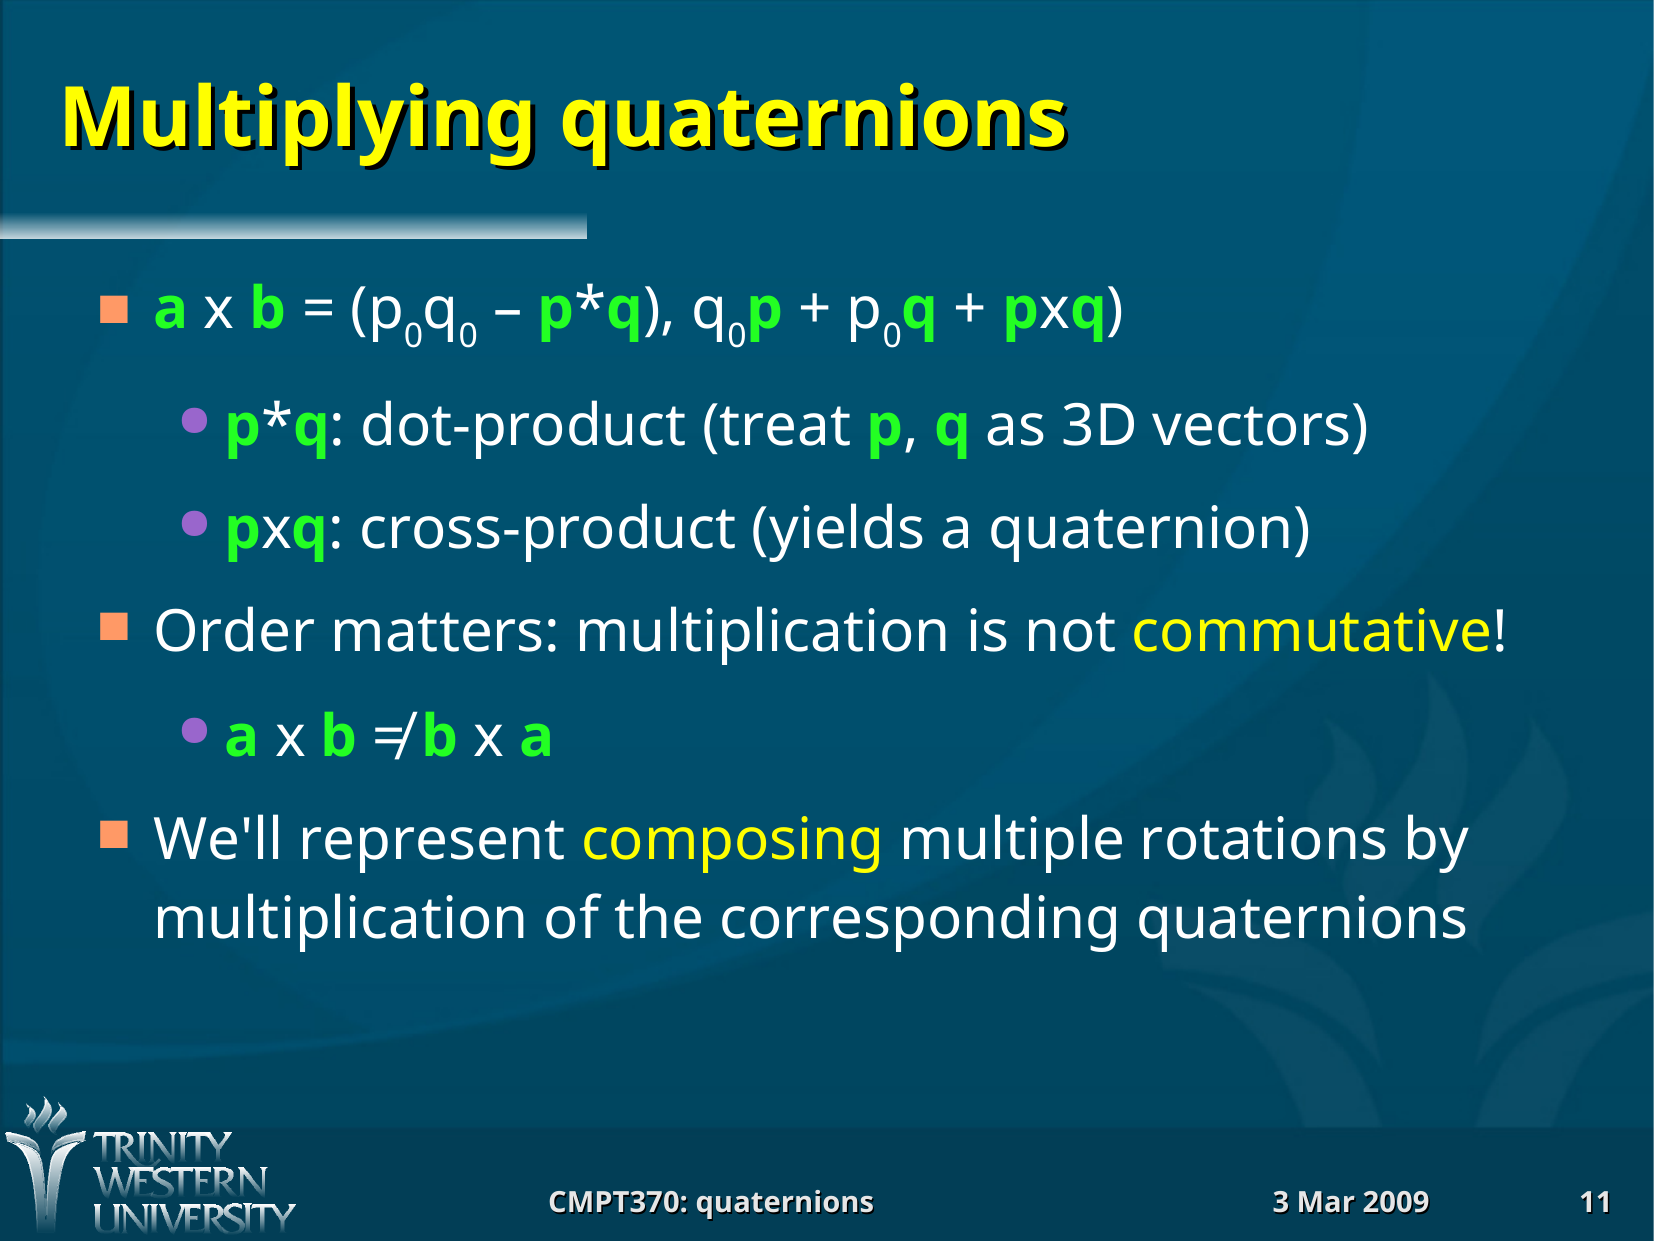

# Multiplying quaternions
a x b = (p0q0 – p*q), q0p + p0q + pxq)
p*q: dot-product (treat p, q as 3D vectors)
pxq: cross-product (yields a quaternion)
Order matters: multiplication is not commutative!
a x b ≠ b x a
We'll represent composing multiple rotations by multiplication of the corresponding quaternions
CMPT370: quaternions
3 Mar 2009
11